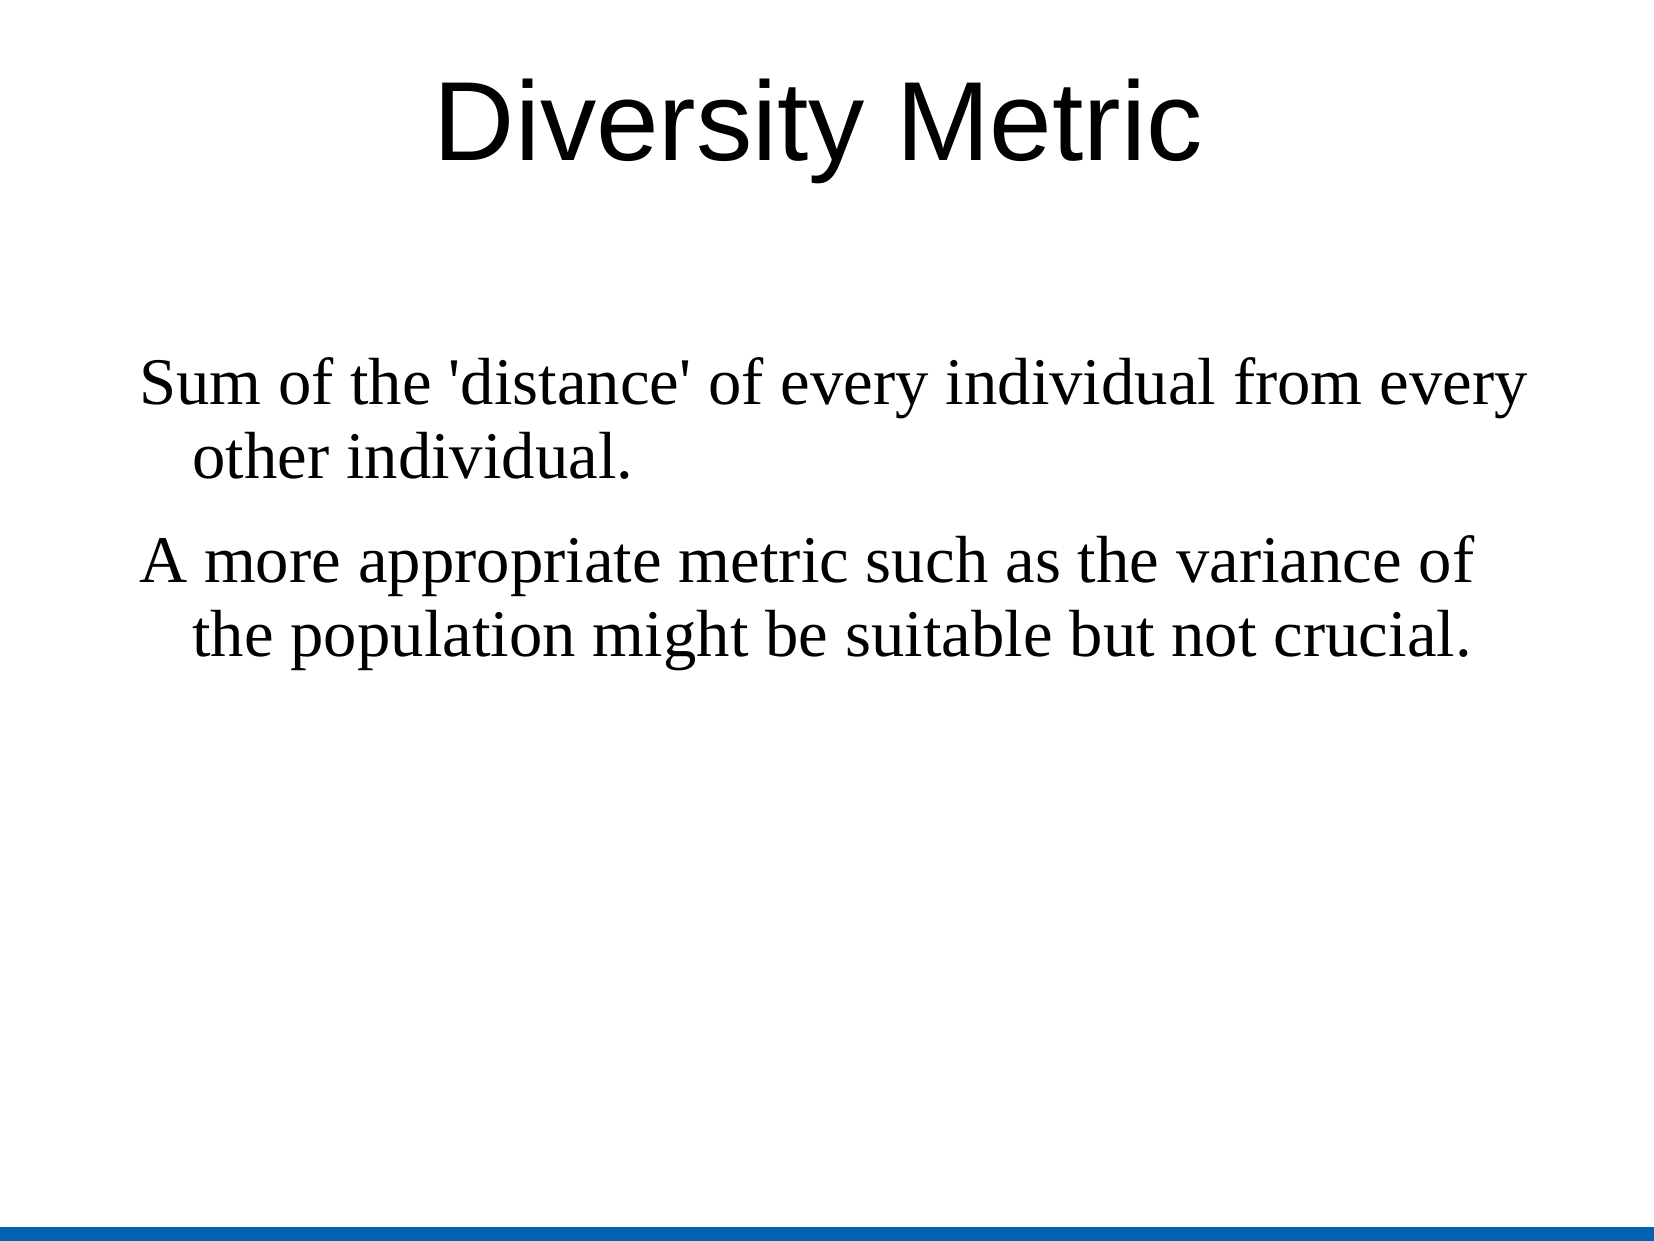

# Diversity Metric
Sum of the 'distance' of every individual from every other individual.
A more appropriate metric such as the variance of the population might be suitable but not crucial.